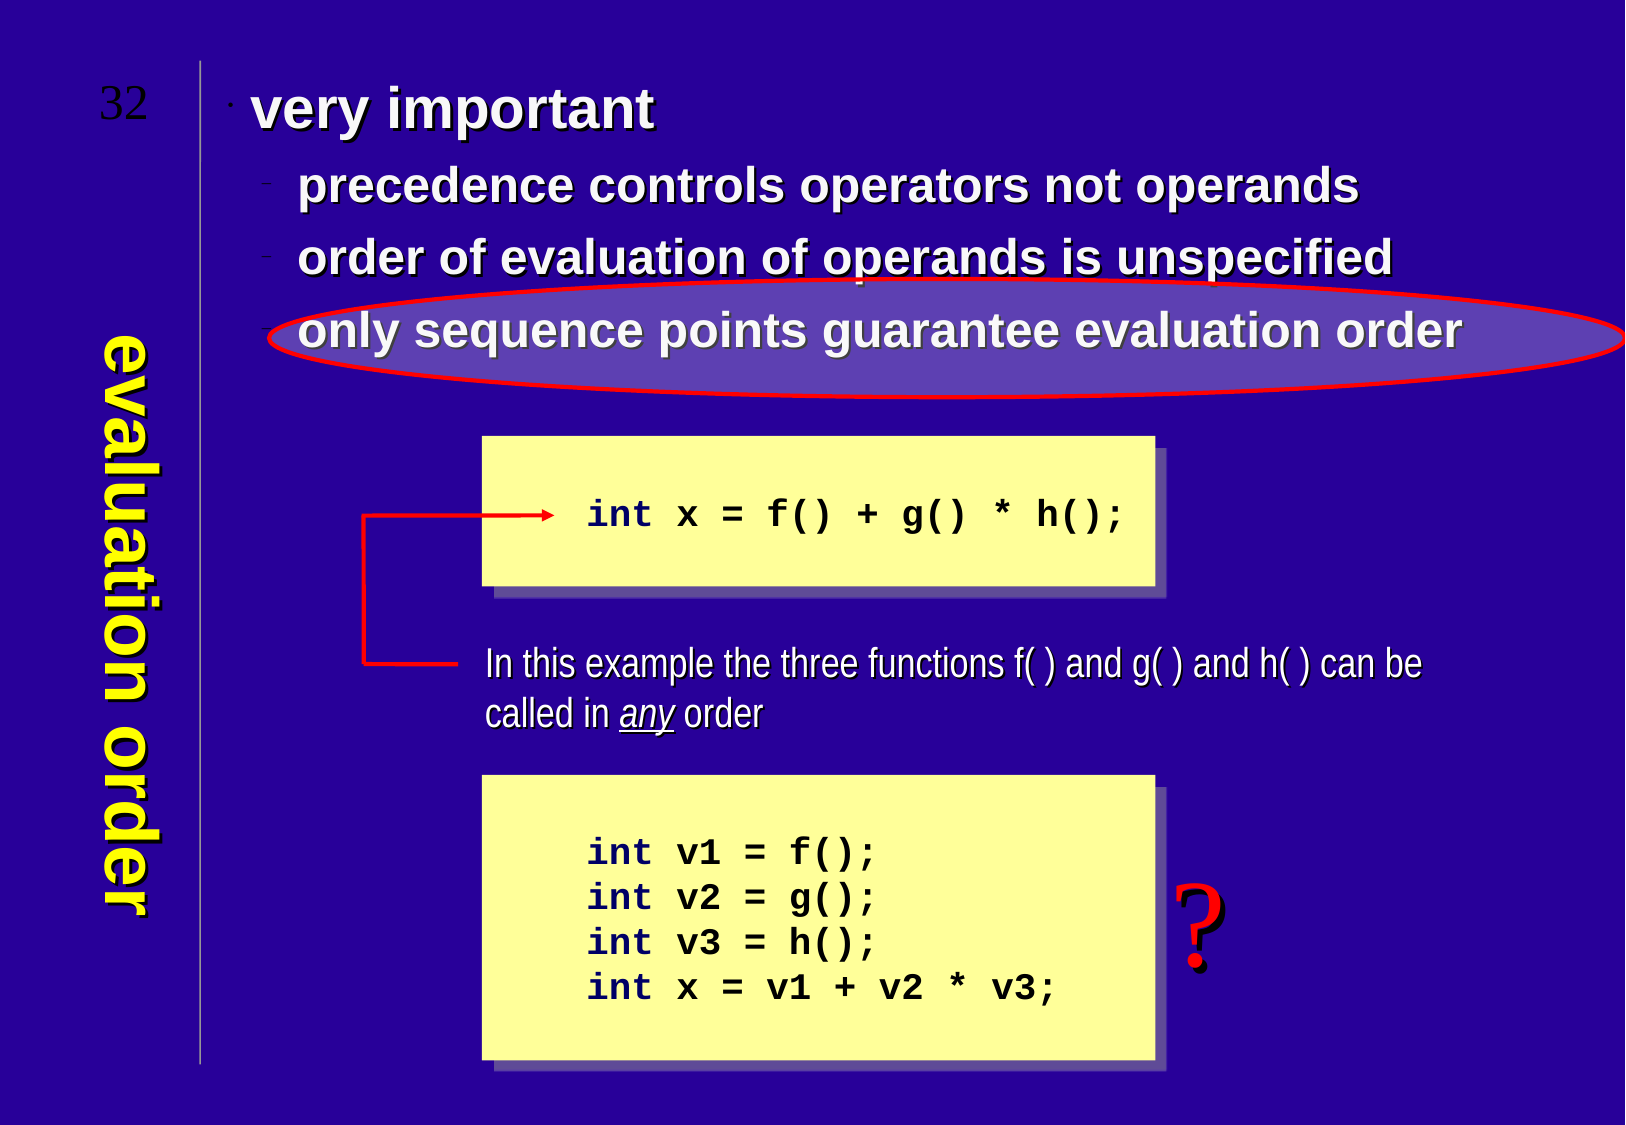

32
 very important
precedence controls operators not operands
order of evaluation of operands is unspecified
only sequence points guarantee evaluation order
# evaluation order
 int x = f() + g() * h();
In this example the three functions f( ) and g( ) and h( ) can be called in any order
 int v1 = f();
 int v2 = g();
 int v3 = h();
 int x = v1 + v2 * v3;
?